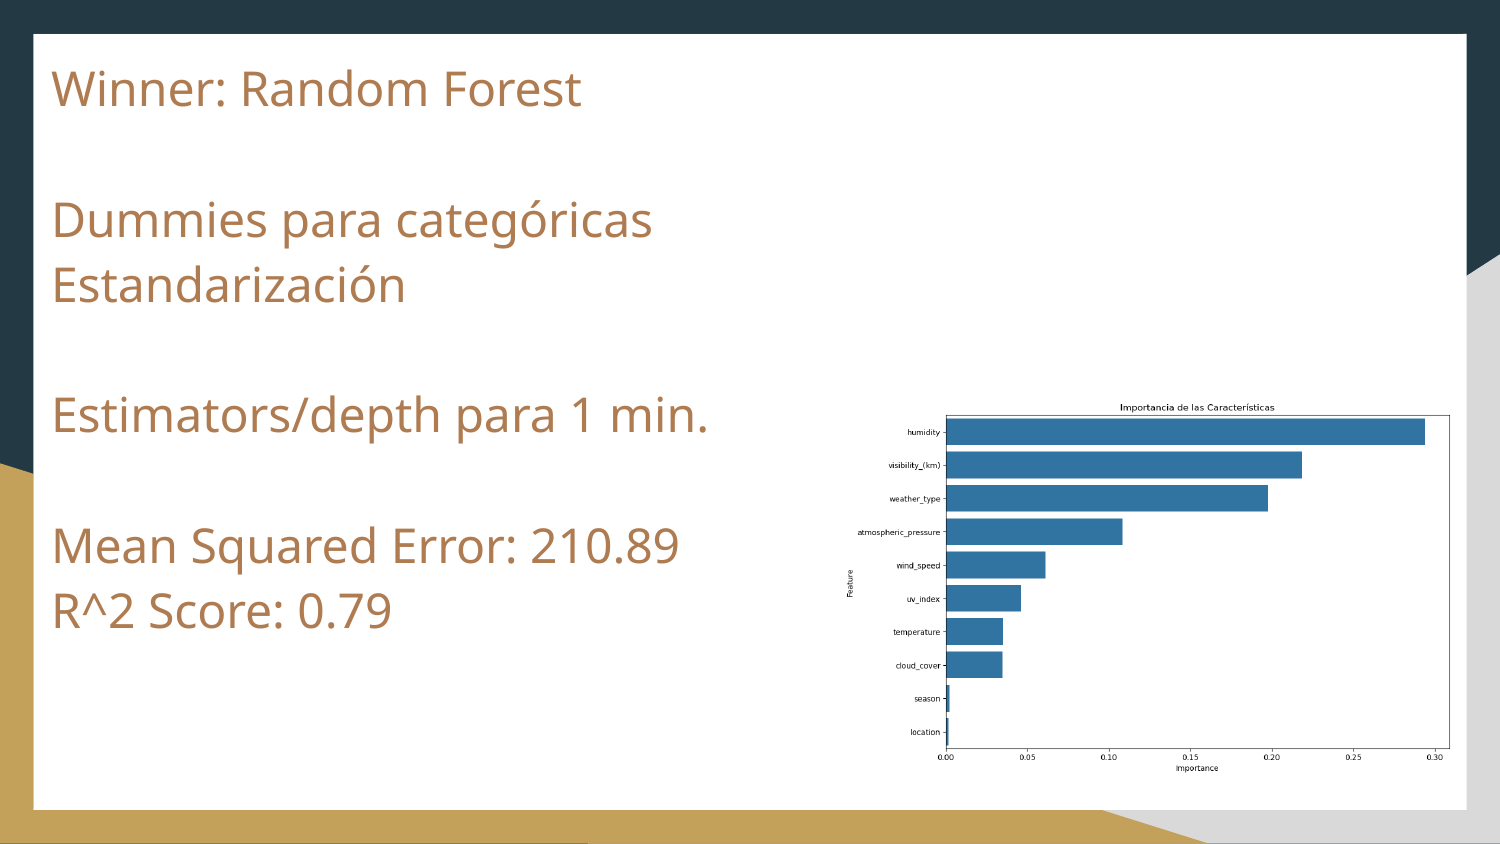

# Winner: Random Forest Dummies para categóricas Estandarización Estimators/depth para 1 min. Mean Squared Error: 210.89 R^2 Score: 0.79